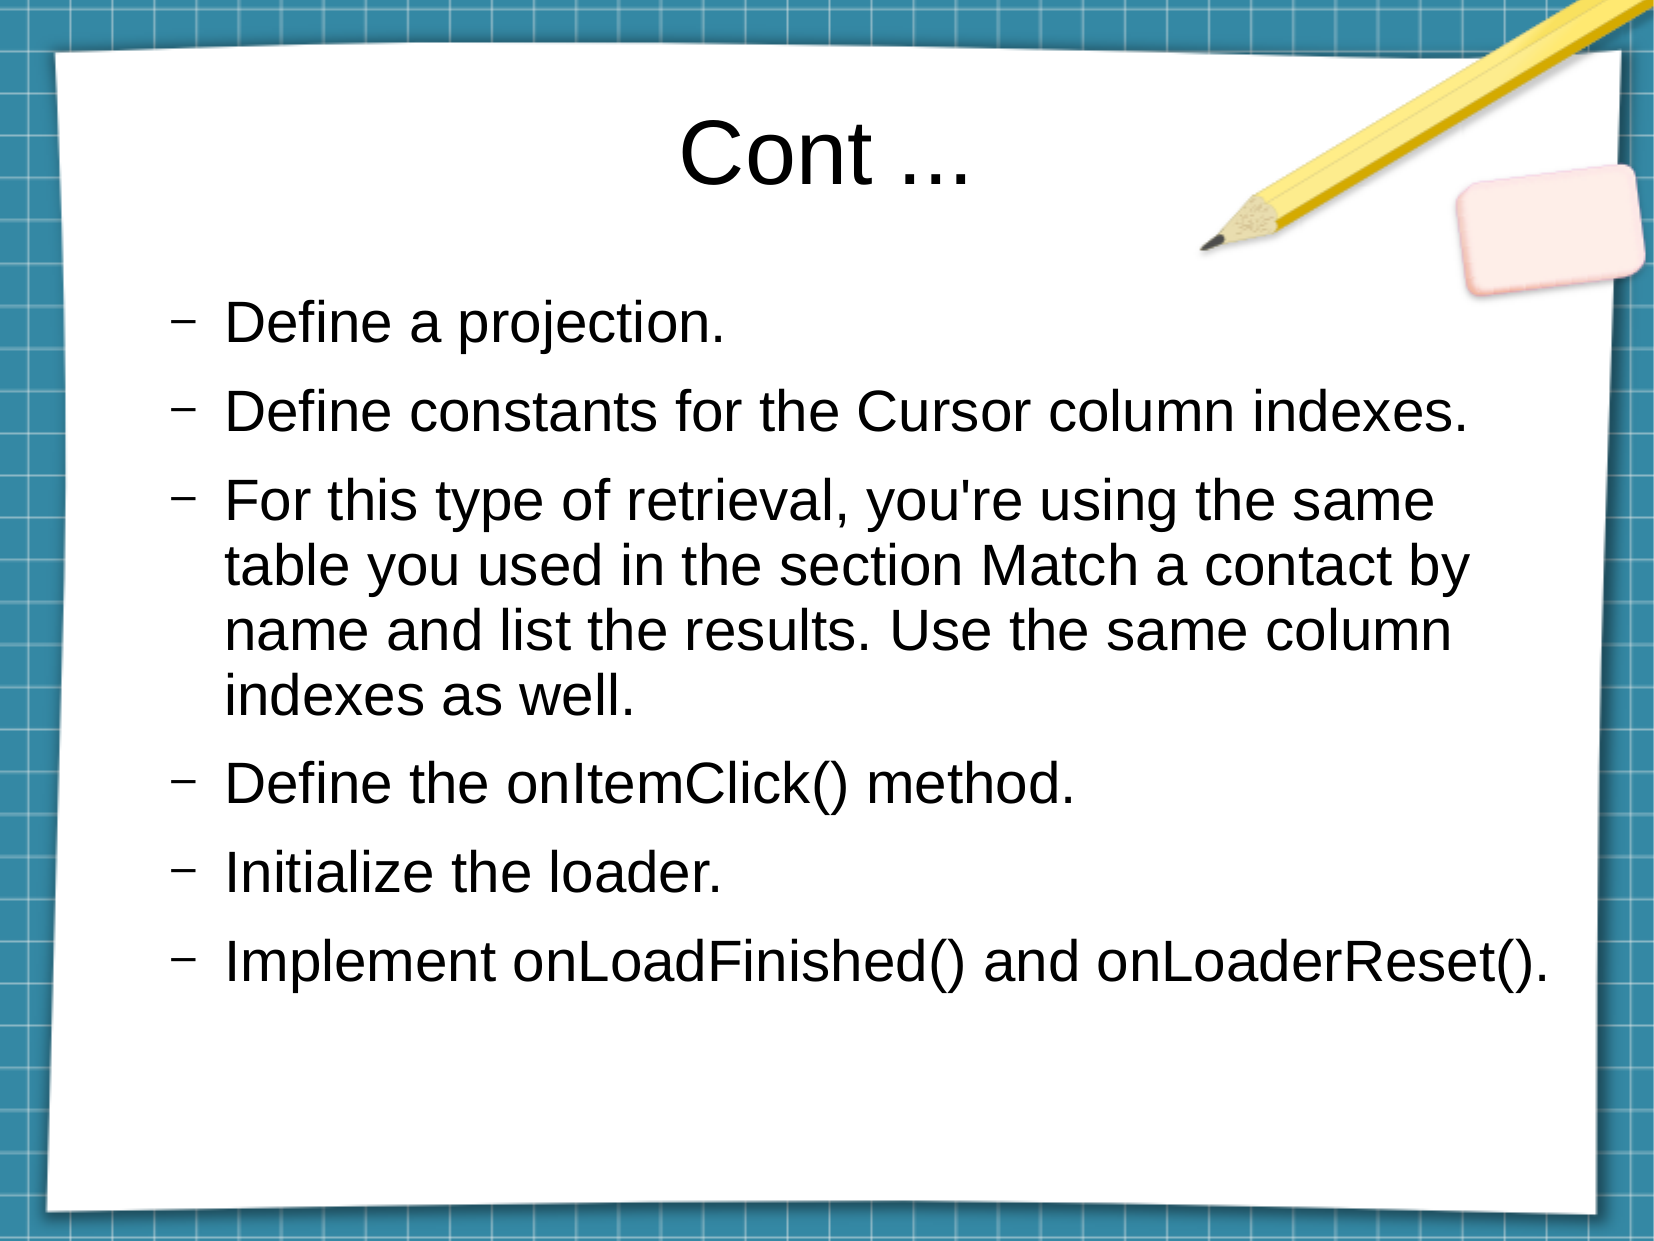

# Cont ...
Define a projection.
Define constants for the Cursor column indexes.
For this type of retrieval, you're using the same table you used in the section Match a contact by name and list the results. Use the same column indexes as well.
Define the onItemClick() method.
Initialize the loader.
Implement onLoadFinished() and onLoaderReset().